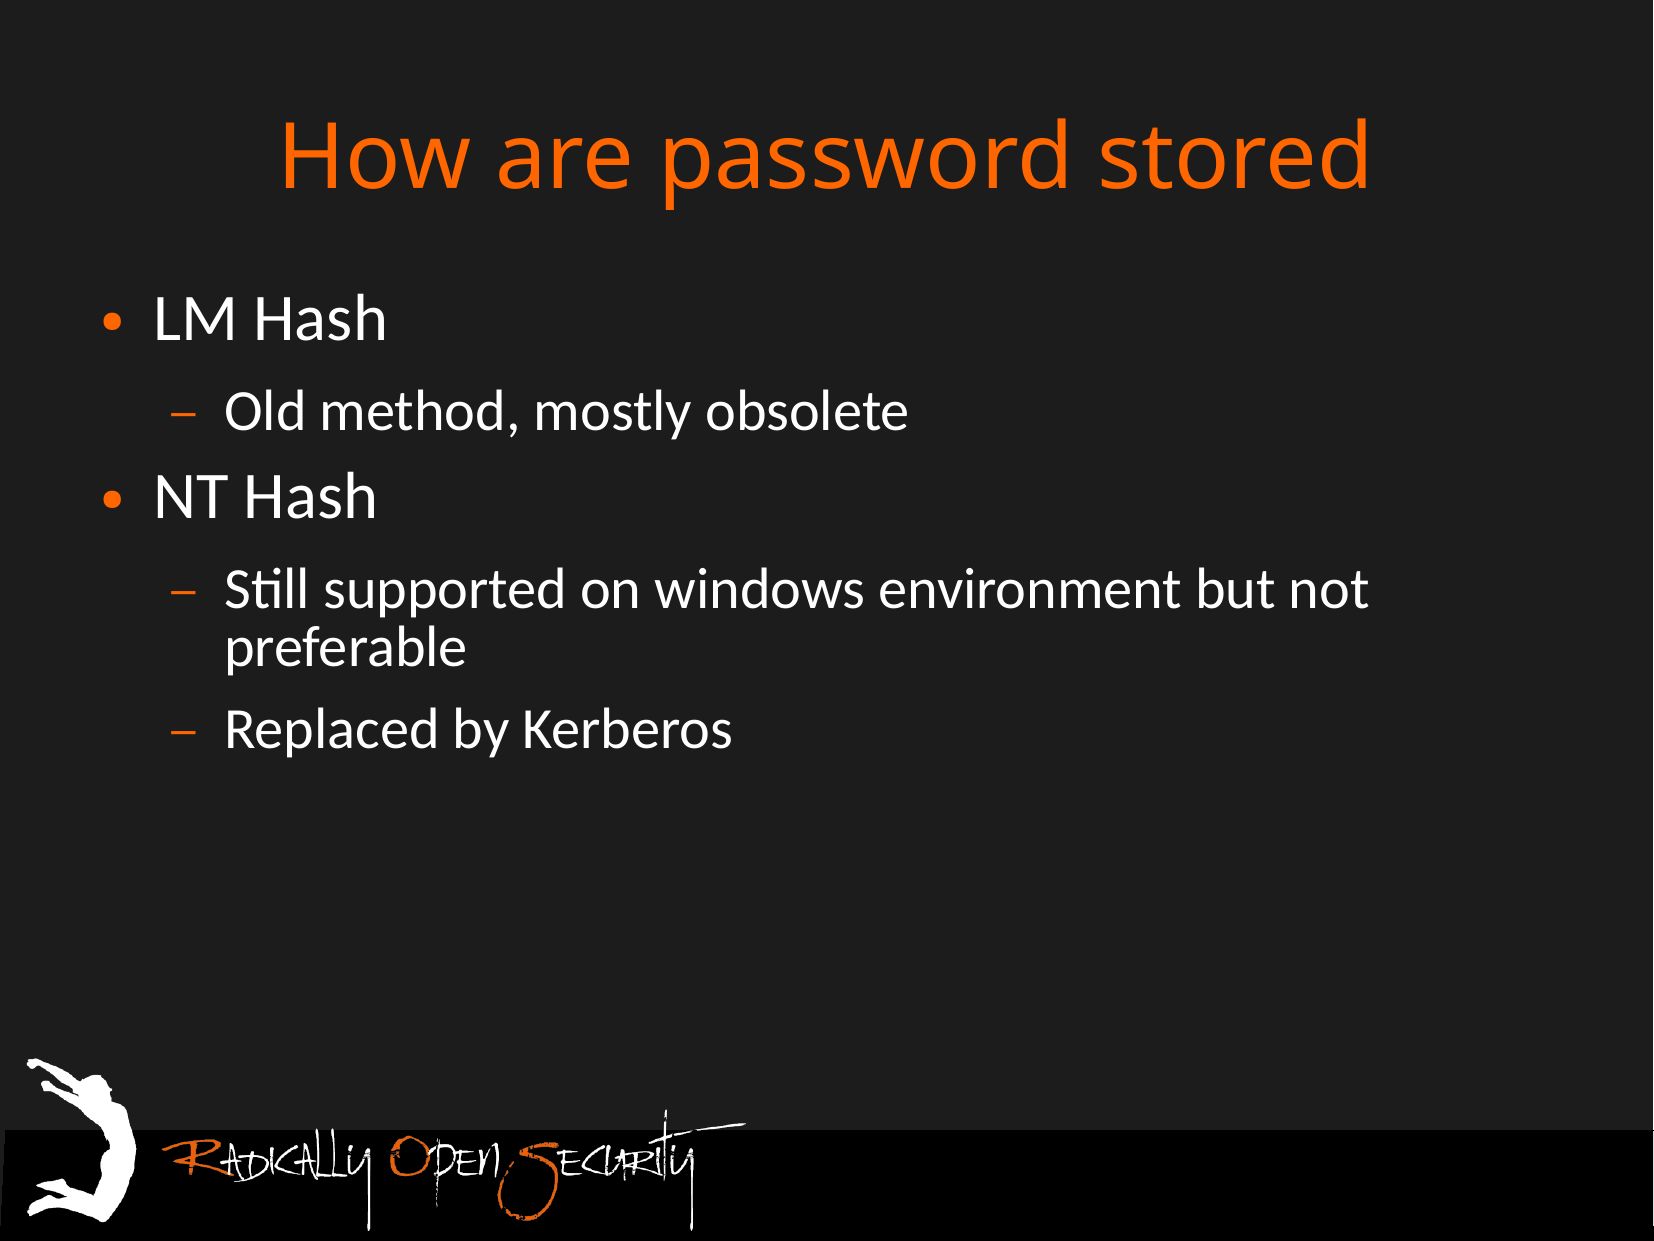

# How are password stored
LM Hash
Old method, mostly obsolete
NT Hash
Still supported on windows environment but not preferable
Replaced by Kerberos